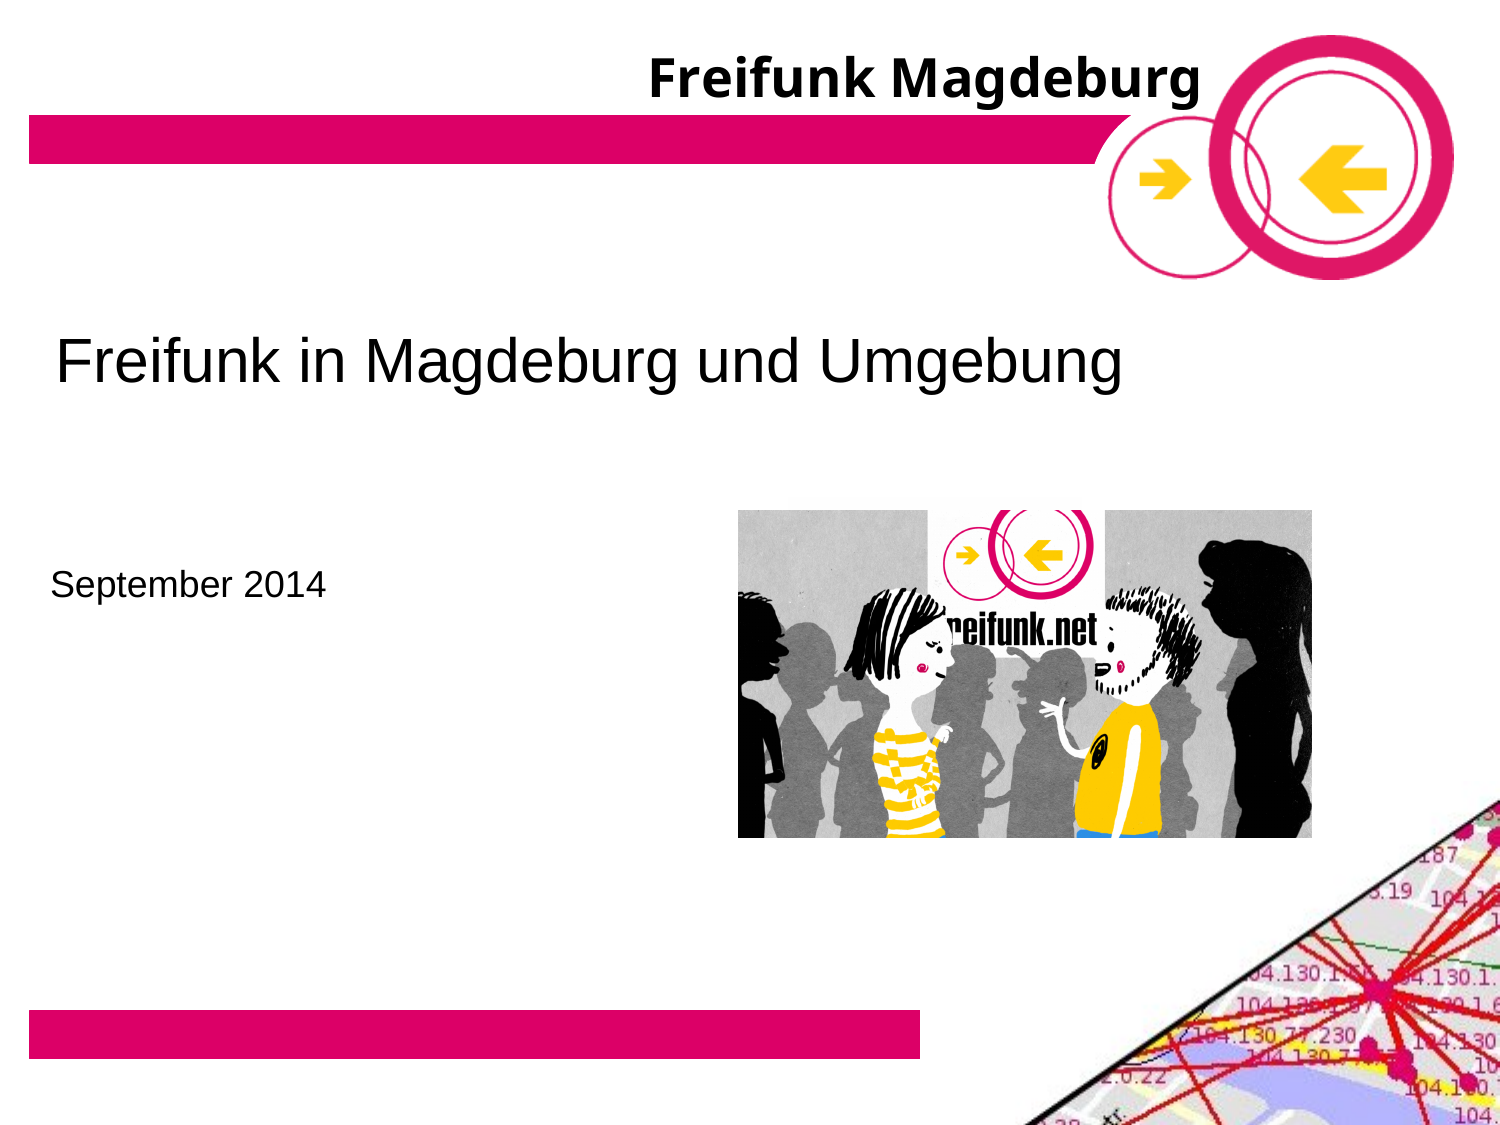

Freifunk in Magdeburg und Umgebung
September 2014